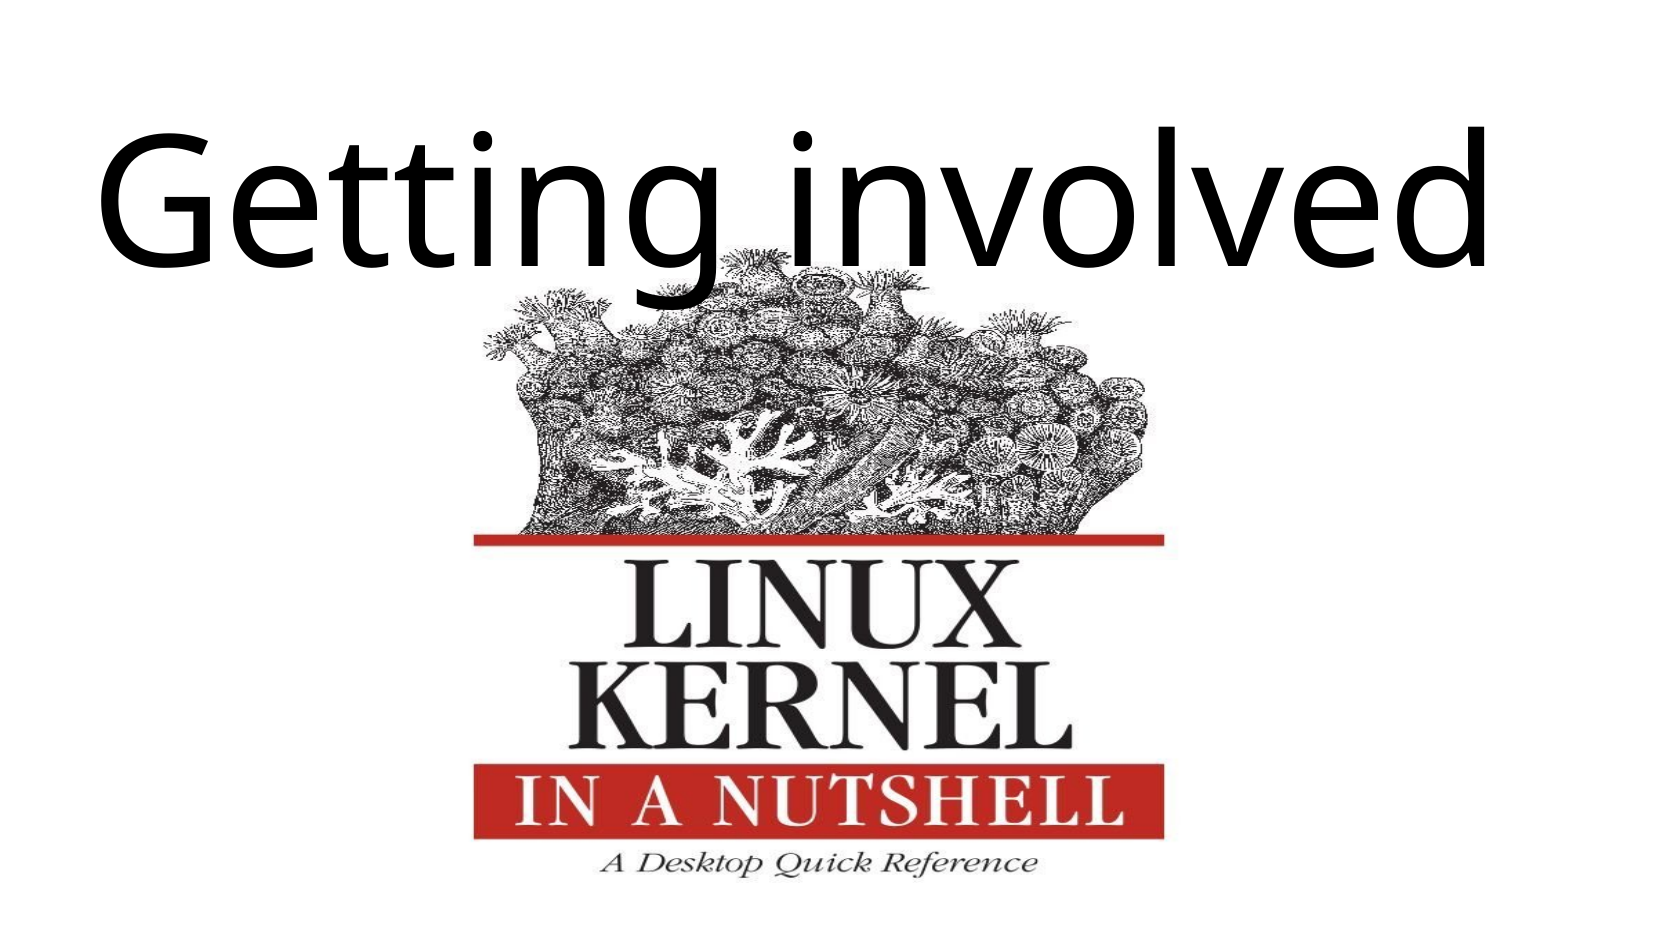

Getting involved
2.6.20 to 2.6.24-rc8
10,900 lines added
 5,500 lines removed
 2,200 lines modified
per day 2008 - 2009